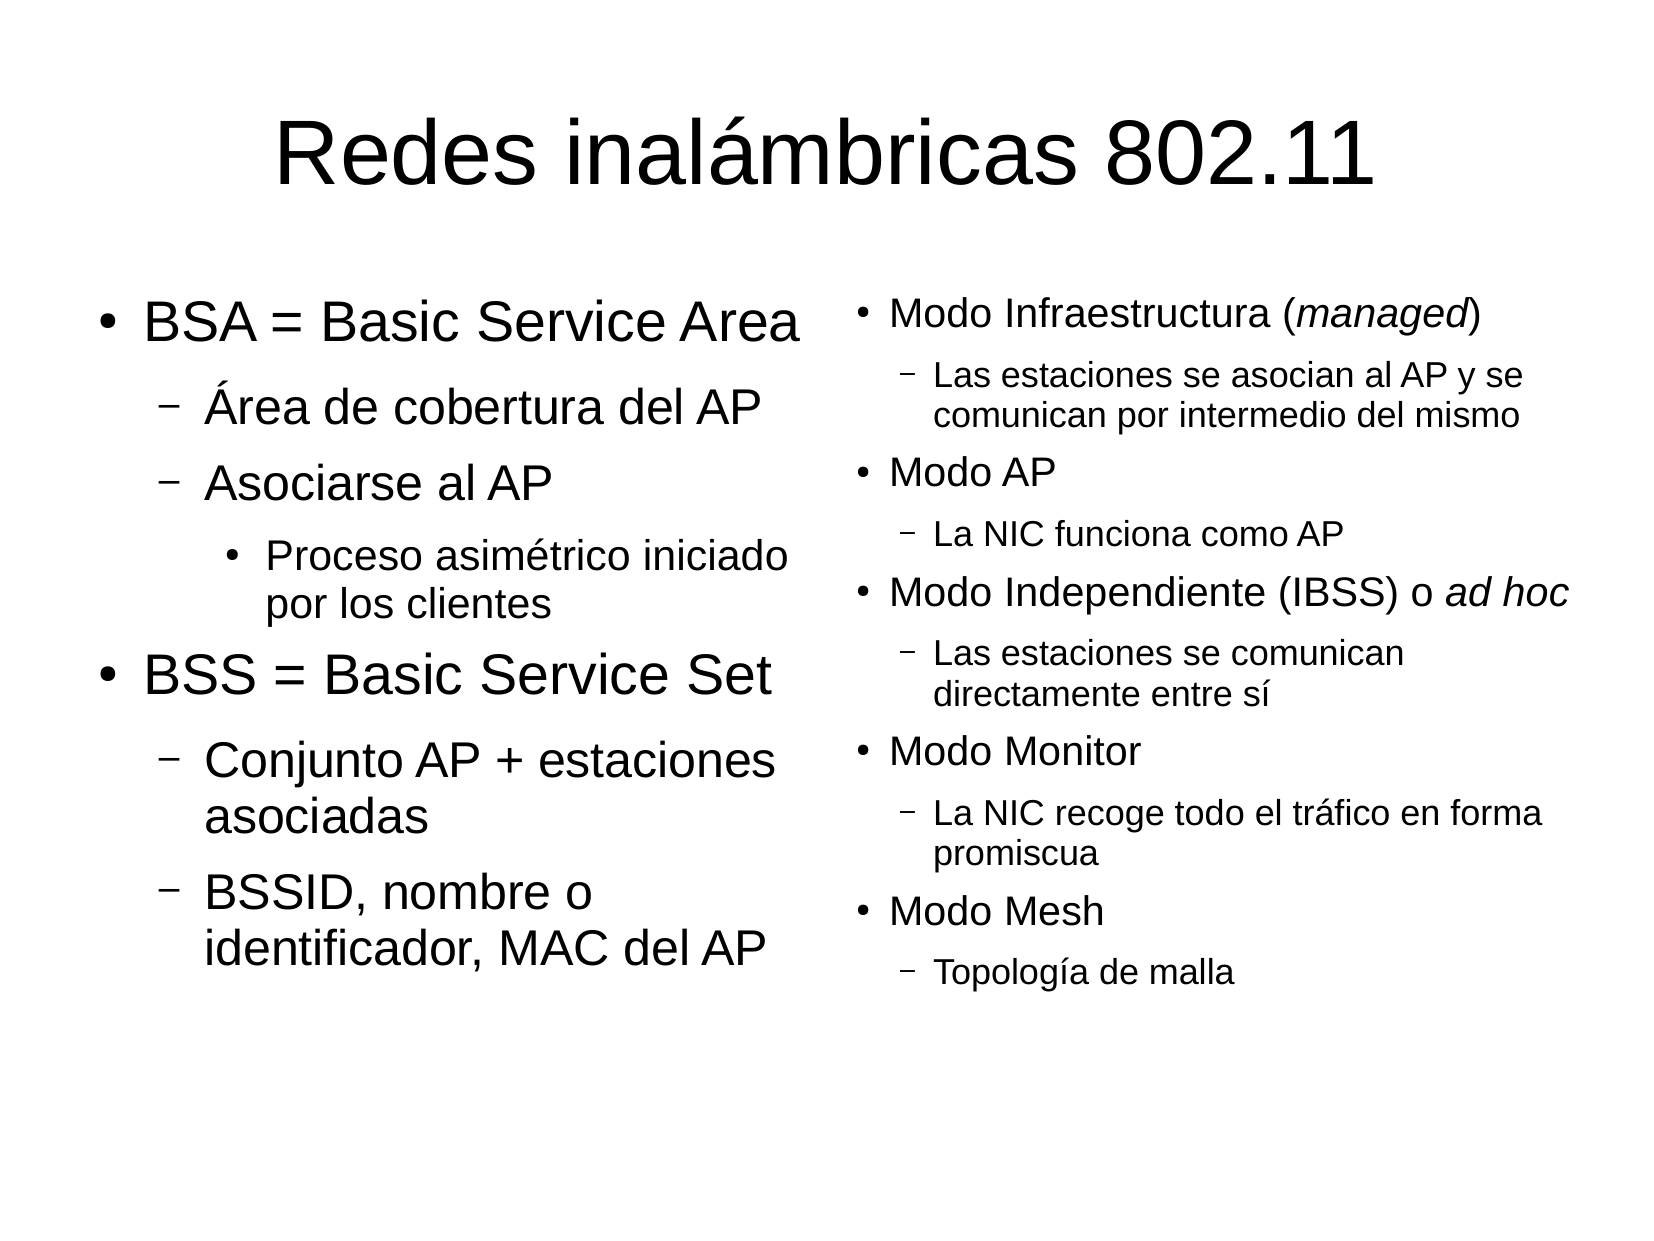

# Redes inalámbricas 802.11
BSA = Basic Service Area
Área de cobertura del AP
Asociarse al AP
Proceso asimétrico iniciado por los clientes
BSS = Basic Service Set
Conjunto AP + estaciones asociadas
BSSID, nombre o identificador, MAC del AP
Modo Infraestructura (managed)
Las estaciones se asocian al AP y se comunican por intermedio del mismo
Modo AP
La NIC funciona como AP
Modo Independiente (IBSS) o ad hoc
Las estaciones se comunican directamente entre sí
Modo Monitor
La NIC recoge todo el tráfico en forma promiscua
Modo Mesh
Topología de malla